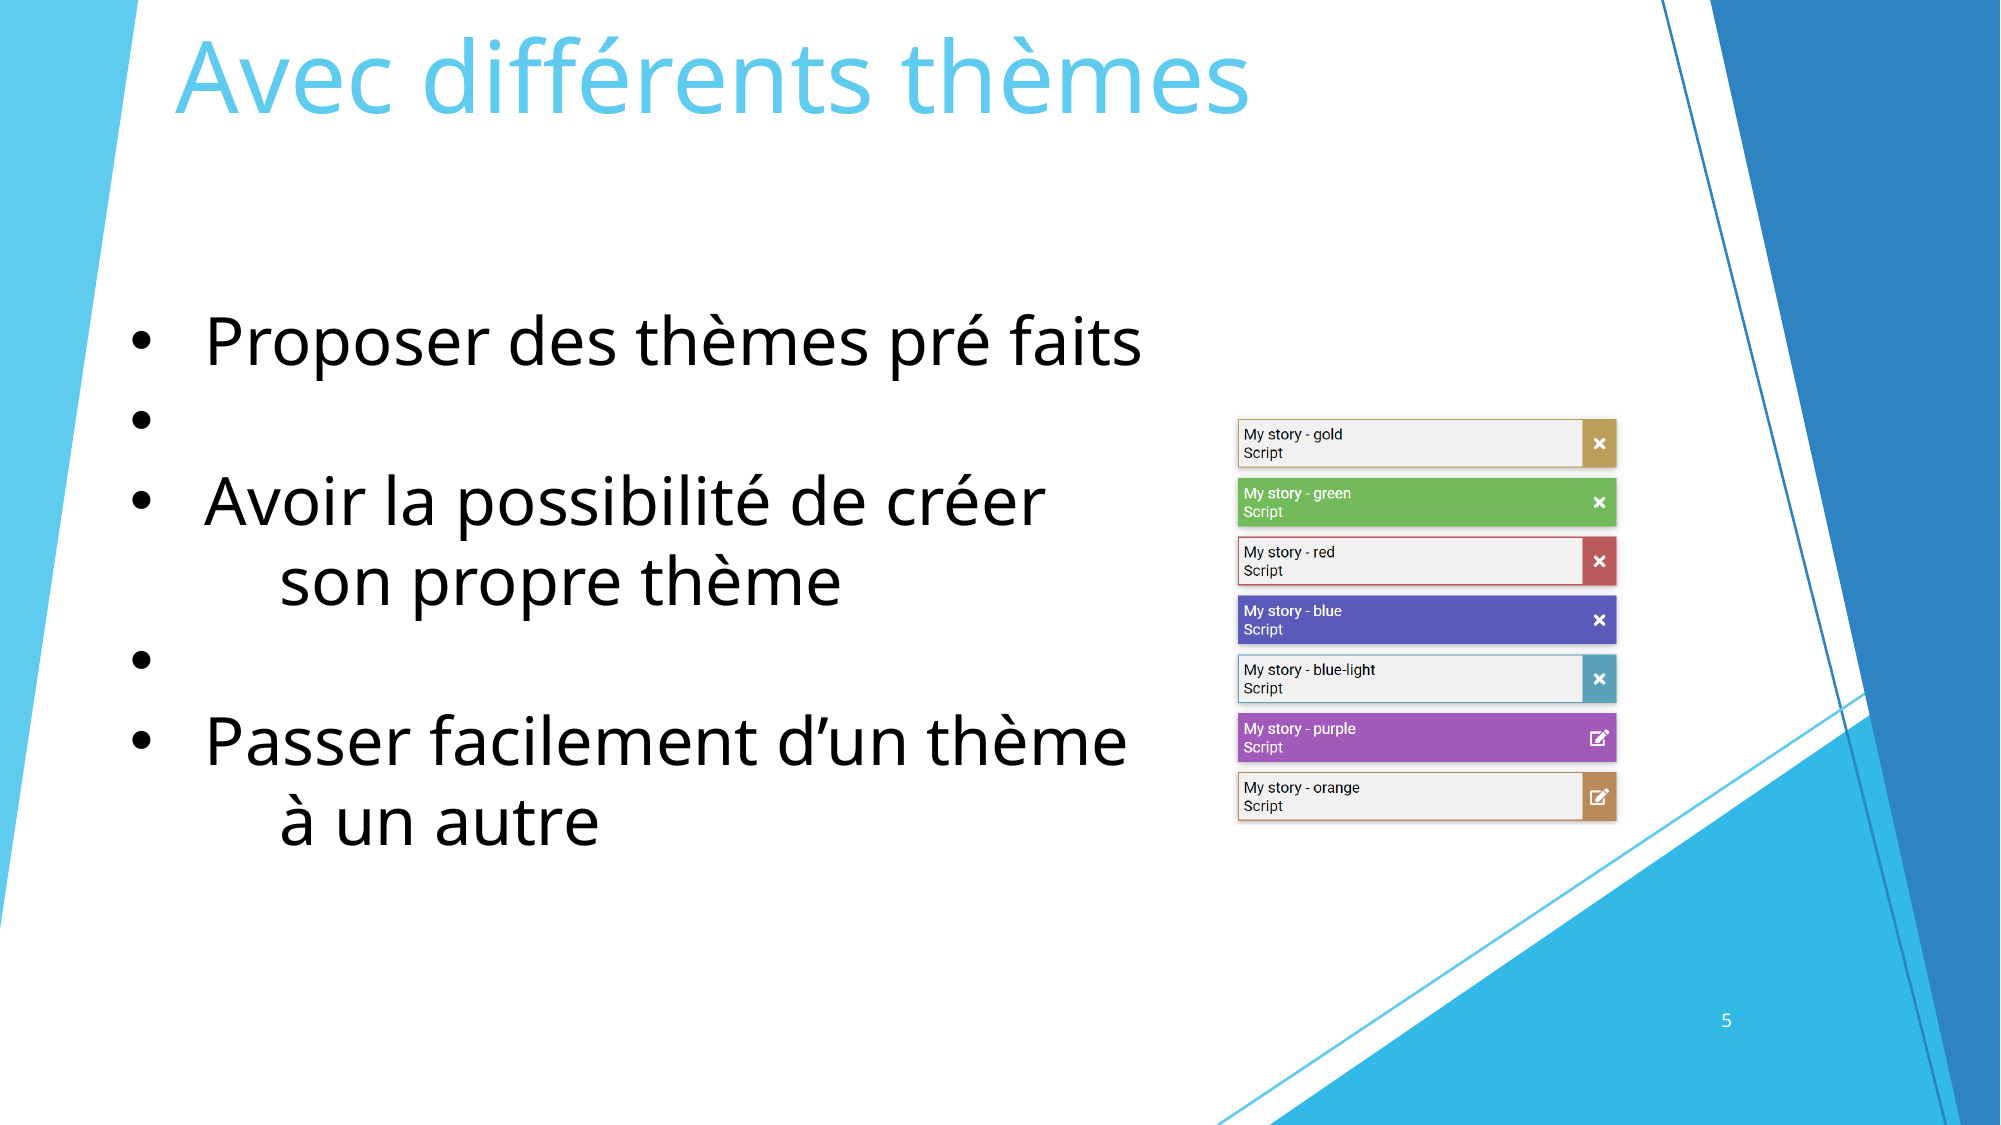

# Avec différents thèmes
Proposer des thèmes pré faits
Avoir la possibilité de créer son propre thème
Passer facilement d’un thème à un autre